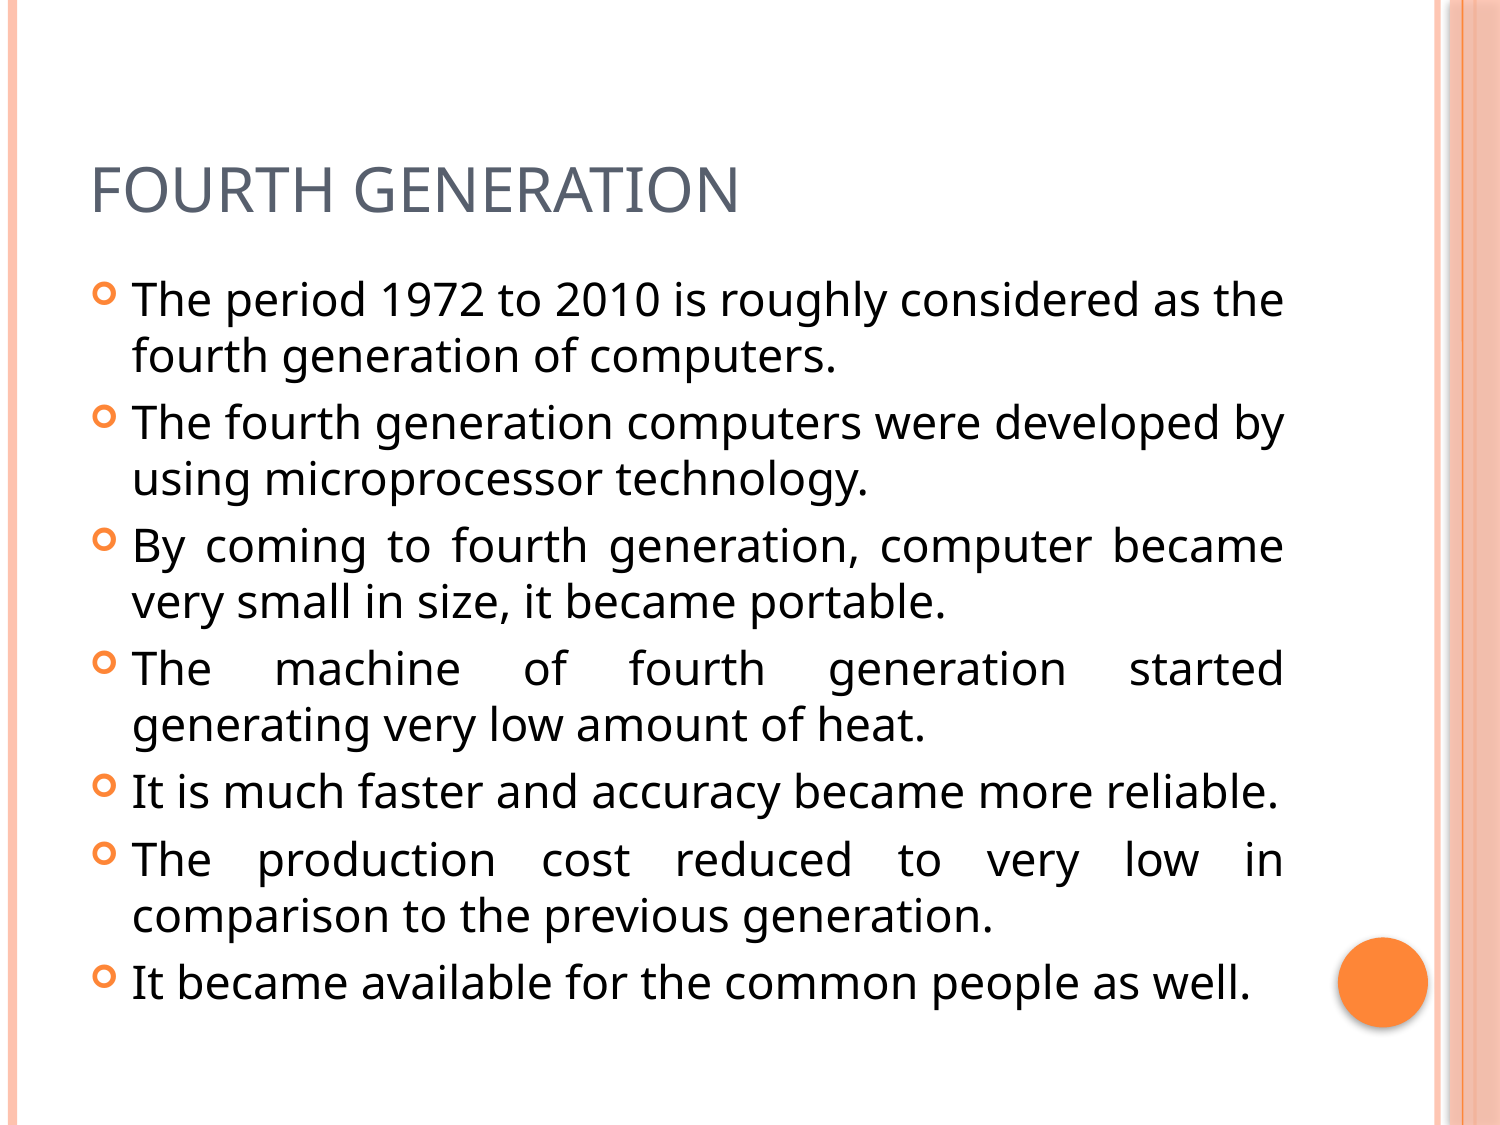

# Fourth Generation
The period 1972 to 2010 is roughly considered as the fourth generation of computers.
The fourth generation computers were developed by using microprocessor technology.
By coming to fourth generation, computer became very small in size, it became portable.
The machine of fourth generation started generating very low amount of heat.
It is much faster and accuracy became more reliable.
The production cost reduced to very low in comparison to the previous generation.
It became available for the common people as well.